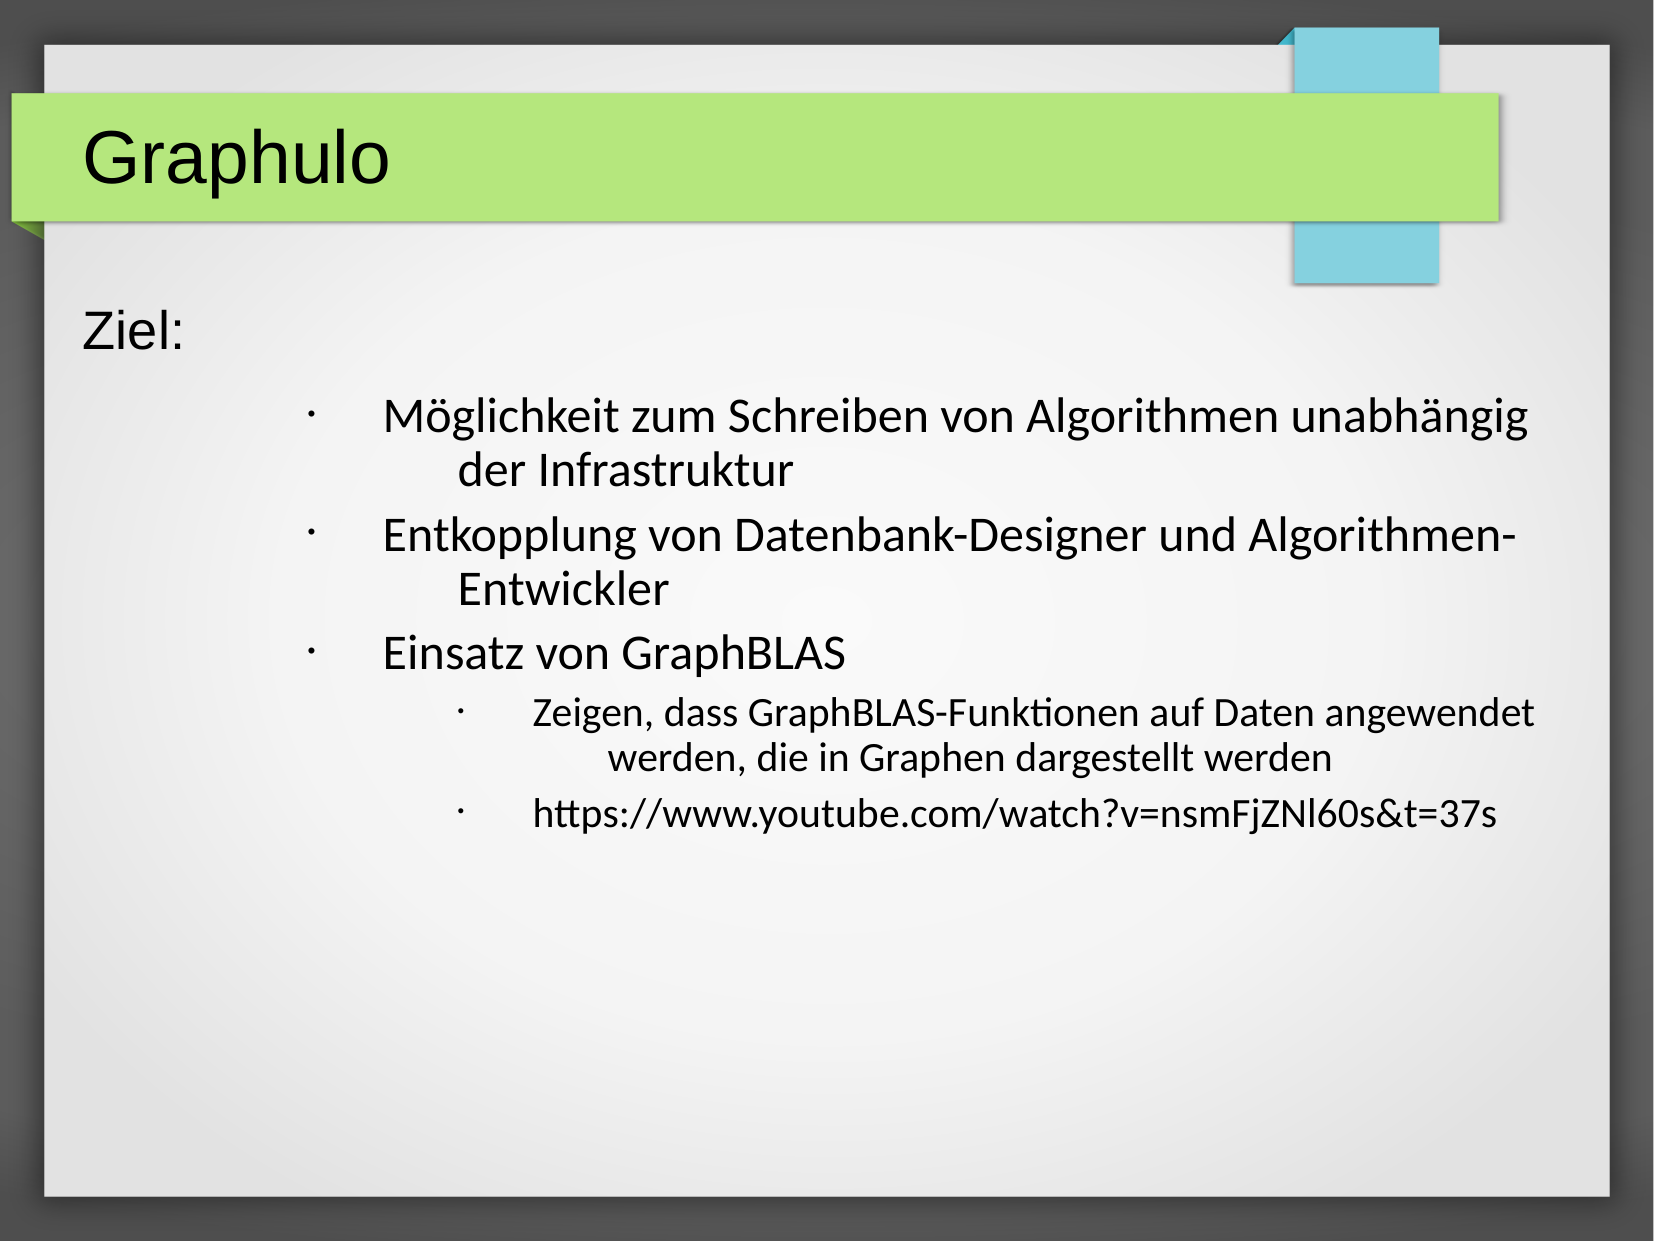

Graphulo
Ziel:
Möglichkeit zum Schreiben von Algorithmen unabhängig der Infrastruktur
Entkopplung von Datenbank-Designer und Algorithmen-Entwickler
Einsatz von GraphBLAS
Zeigen, dass GraphBLAS-Funktionen auf Daten angewendet werden, die in Graphen dargestellt werden
https://www.youtube.com/watch?v=nsmFjZNl60s&t=37s